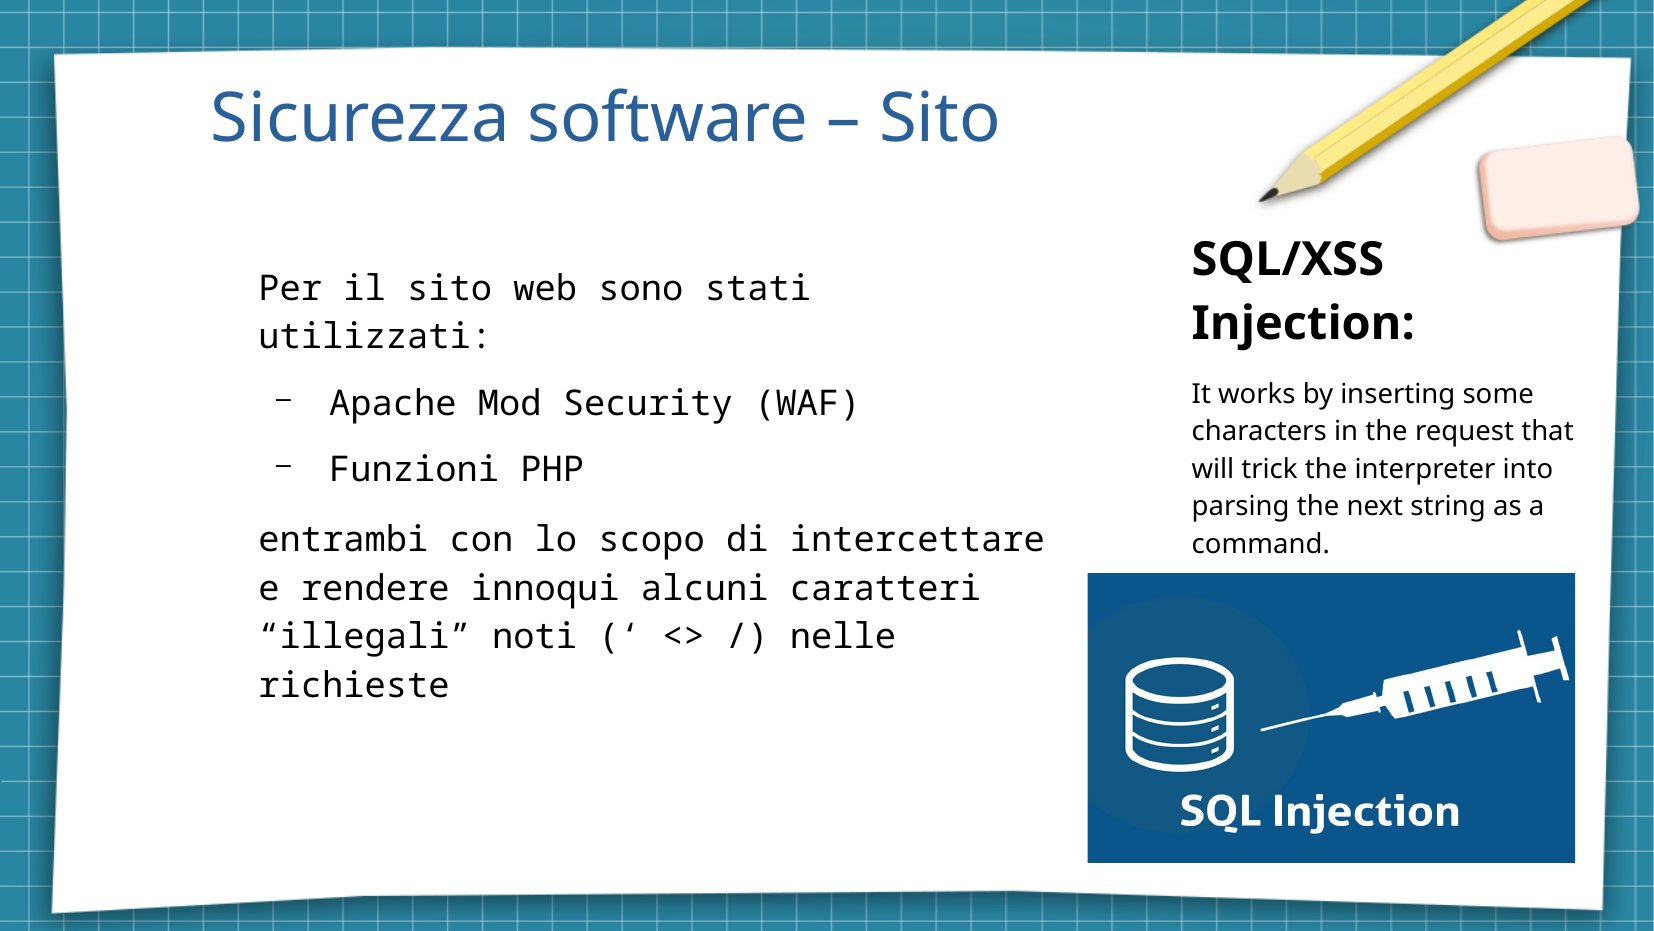

# Sicurezza software – Sito
SQL/XSS Injection:
It works by inserting some characters in the request that will trick the interpreter into parsing the next string as a command.
Per il sito web sono stati utilizzati:
Apache Mod Security (WAF)
Funzioni PHP
entrambi con lo scopo di intercettare e rendere innoqui alcuni caratteri “illegali” noti (‘ <> /) nelle richieste